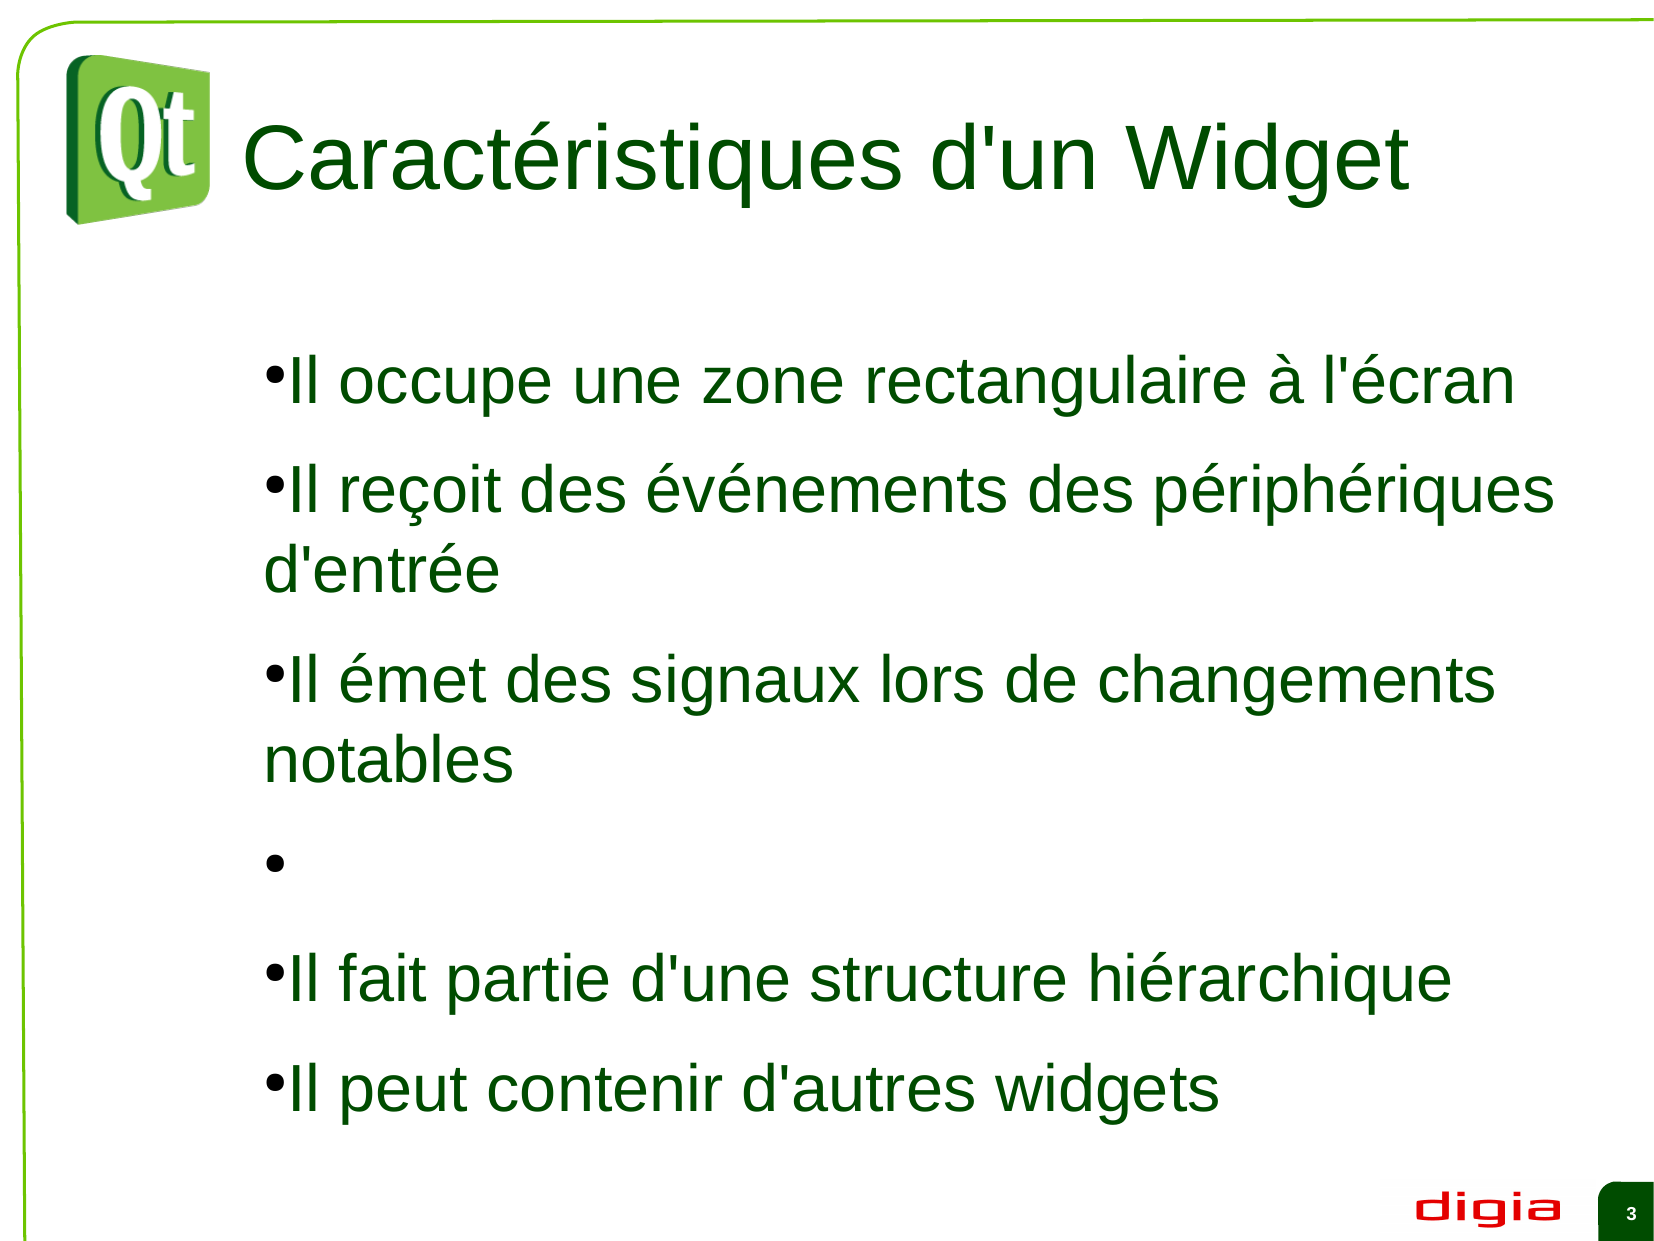

# Caractéristiques d'un Widget
Il occupe une zone rectangulaire à l'écran
Il reçoit des événements des périphériques d'entrée
Il émet des signaux lors de changements notables
Il fait partie d'une structure hiérarchique
Il peut contenir d'autres widgets